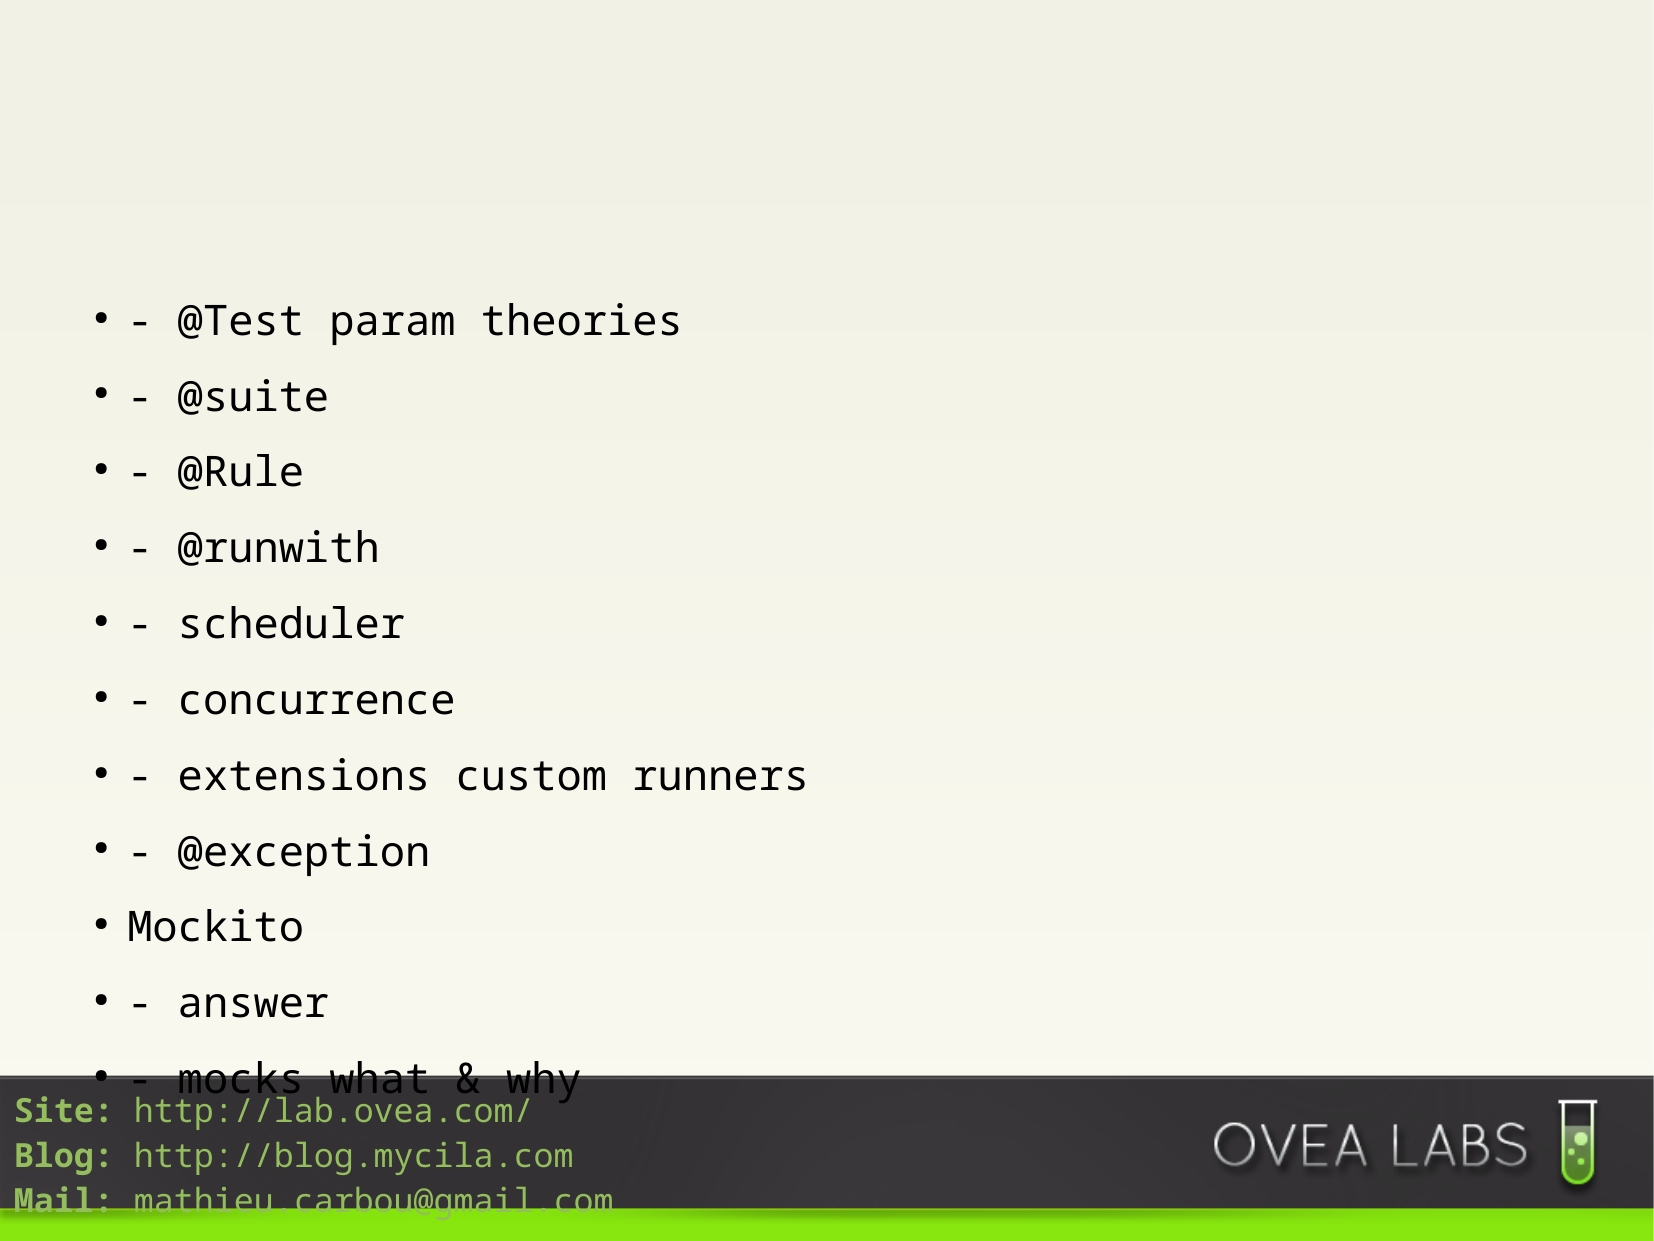

#
- @Test param theories
- @suite
- @Rule
- @runwith
- scheduler
- concurrence
- extensions custom runners
- @exception
Mockito
- answer
- mocks what & why